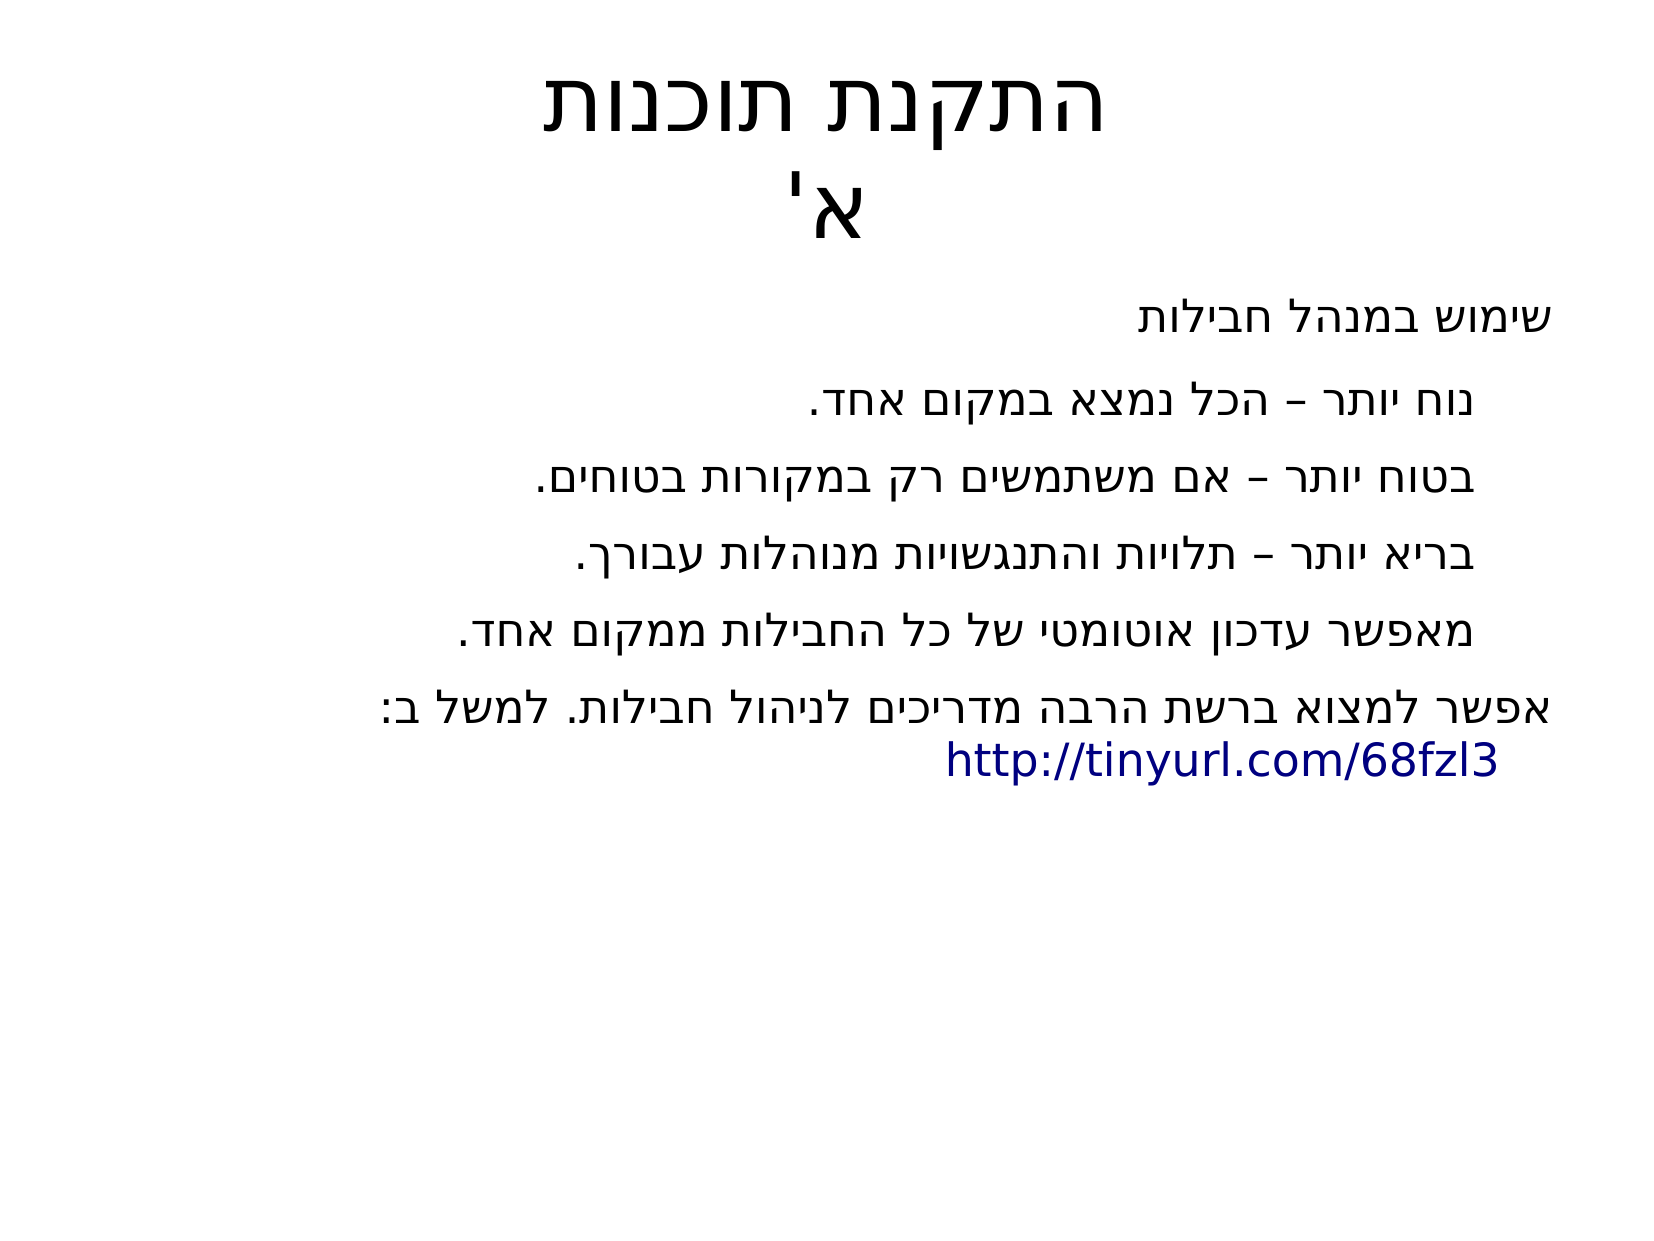

# התקנת תוכנות א'
שימוש במנהל חבילות
נוח יותר – הכל נמצא במקום אחד.
בטוח יותר – אם משתמשים רק במקורות בטוחים.
בריא יותר – תלויות והתנגשויות מנוהלות עבורך.
מאפשר עדכון אוטומטי של כל החבילות ממקום אחד.
אפשר למצוא ברשת הרבה מדריכים לניהול חבילות. למשל ב: http://tinyurl.com/68fzl3